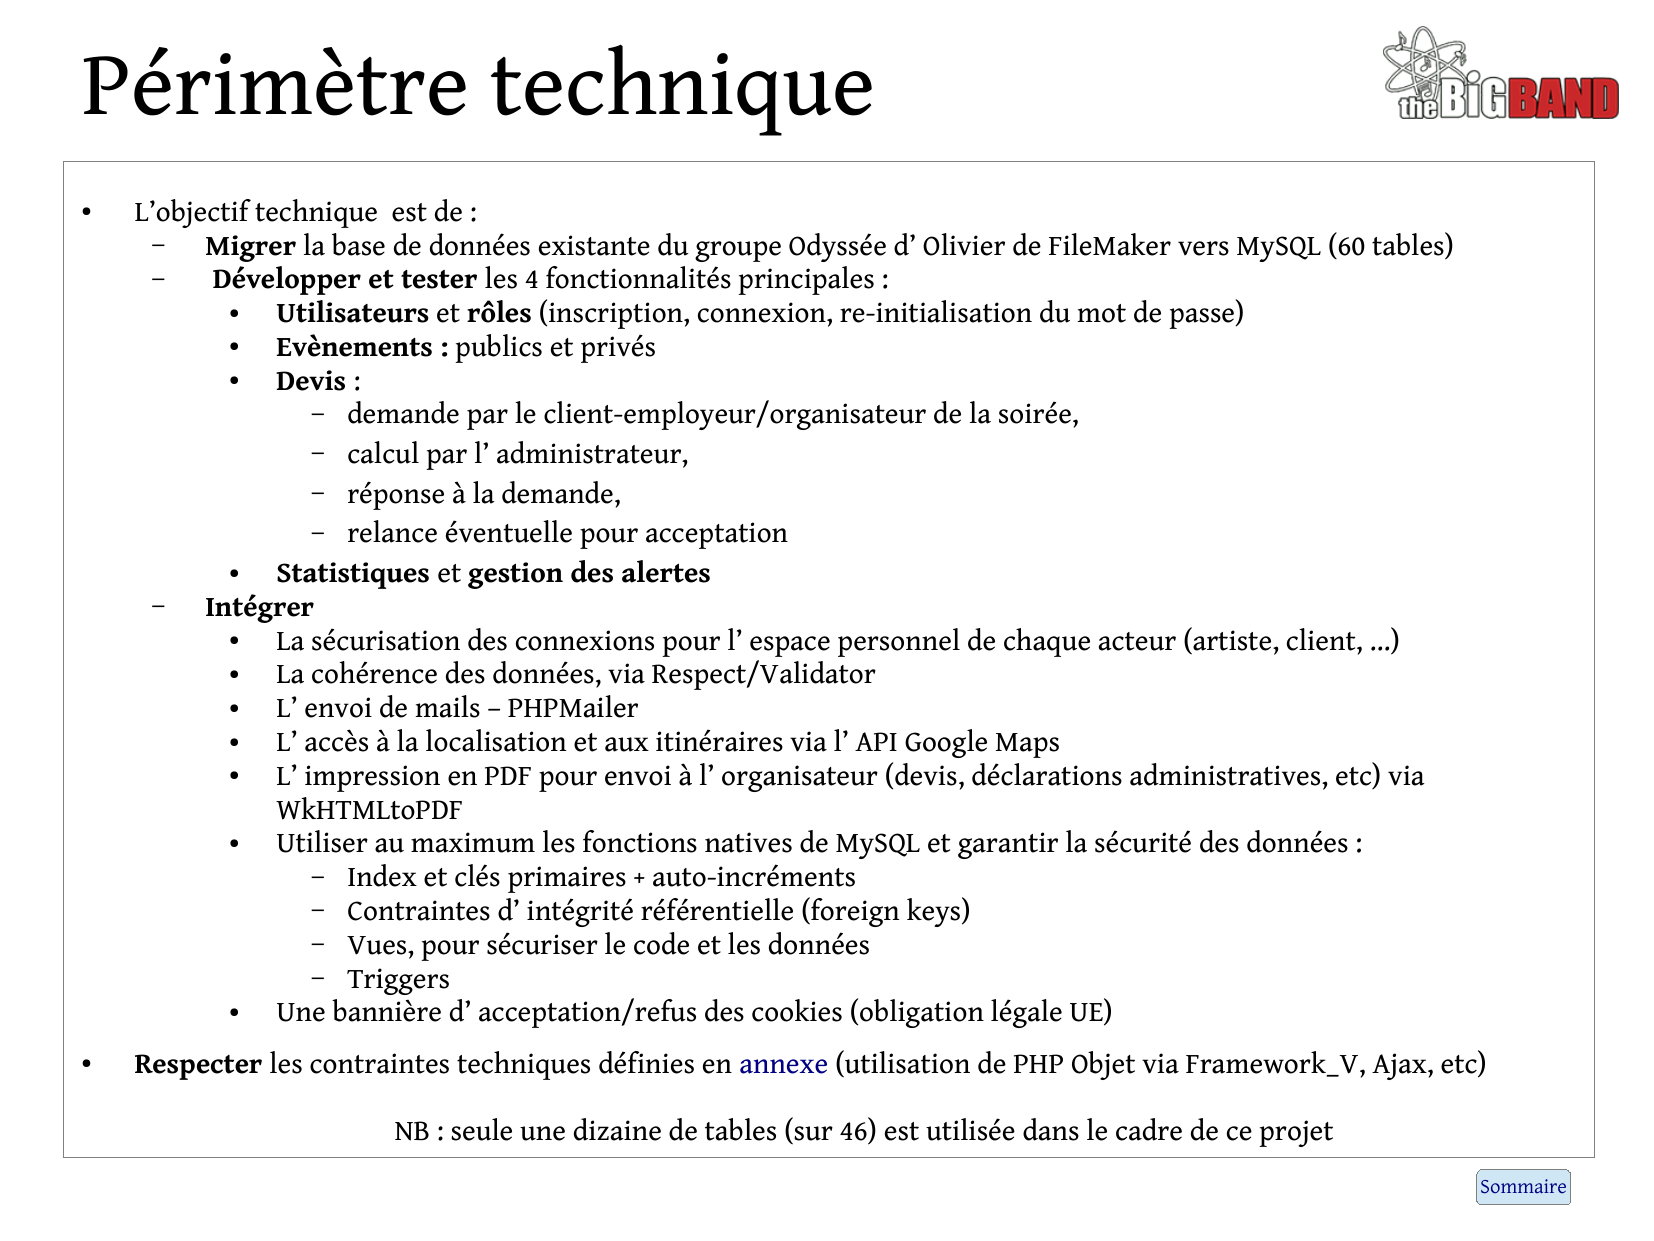

# Périmètre technique
L’objectif technique est de :
Migrer la base de données existante du groupe Odyssée d’ Olivier de FileMaker vers MySQL (60 tables)
 Développer et tester les 4 fonctionnalités principales :
Utilisateurs et rôles (inscription, connexion, re-initialisation du mot de passe)
Evènements : publics et privés
Devis :
demande par le client-employeur/organisateur de la soirée,
calcul par l’ administrateur,
réponse à la demande,
relance éventuelle pour acceptation
Statistiques et gestion des alertes
Intégrer
La sécurisation des connexions pour l’ espace personnel de chaque acteur (artiste, client, ...)
La cohérence des données, via Respect/Validator
L’ envoi de mails – PHPMailer
L’ accès à la localisation et aux itinéraires via l’ API Google Maps
L’ impression en PDF pour envoi à l’ organisateur (devis, déclarations administratives, etc) via WkHTMLtoPDF
Utiliser au maximum les fonctions natives de MySQL et garantir la sécurité des données :
Index et clés primaires + auto-incréments
Contraintes d’ intégrité référentielle (foreign keys)
Vues, pour sécuriser le code et les données
Triggers
Une bannière d’ acceptation/refus des cookies (obligation légale UE)
Respecter les contraintes techniques définies en annexe (utilisation de PHP Objet via Framework_V, Ajax, etc)
NB : seule une dizaine de tables (sur 46) est utilisée dans le cadre de ce projet
Sommaire